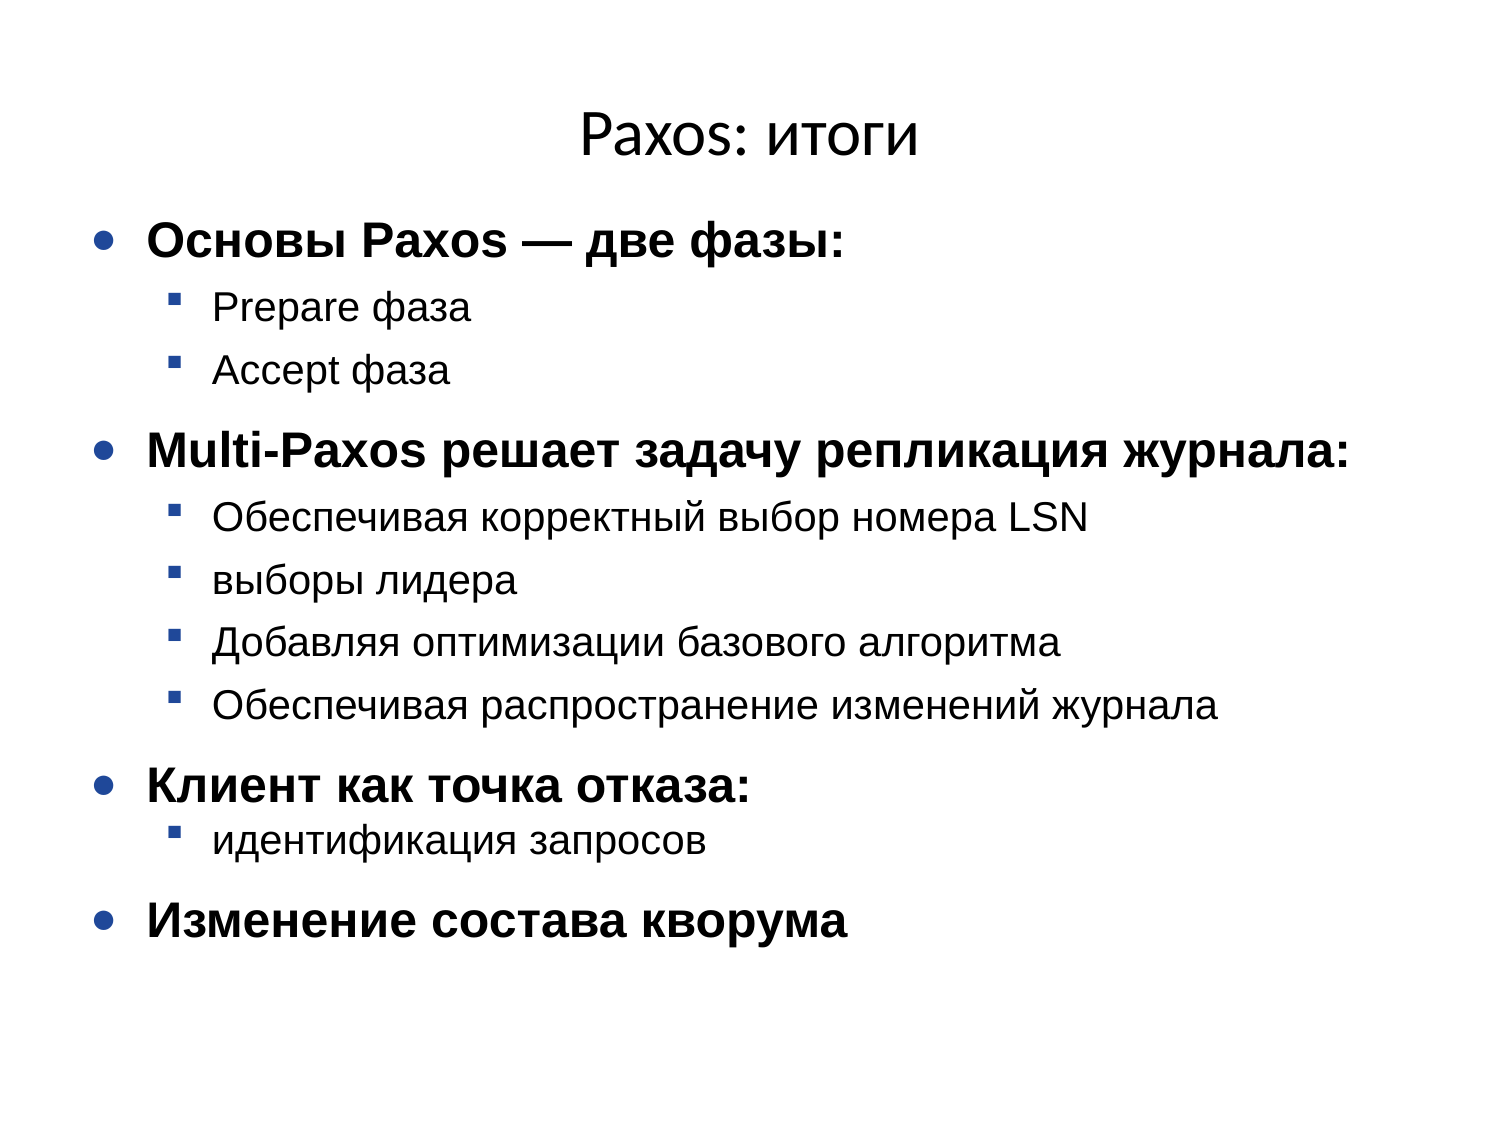

Paxos: итоги
# Основы Paxos — две фазы:
Prepare фаза
Accept фаза
Multi-Paxos решает задачу репликация журнала:
Обеспечивая корректный выбор номера LSN
выборы лидера
Добавляя оптимизации базового алгоритма
Обеспечивая распространение изменений журнала
Клиент как точка отказа:
идентификация запросов
Изменение состава кворума